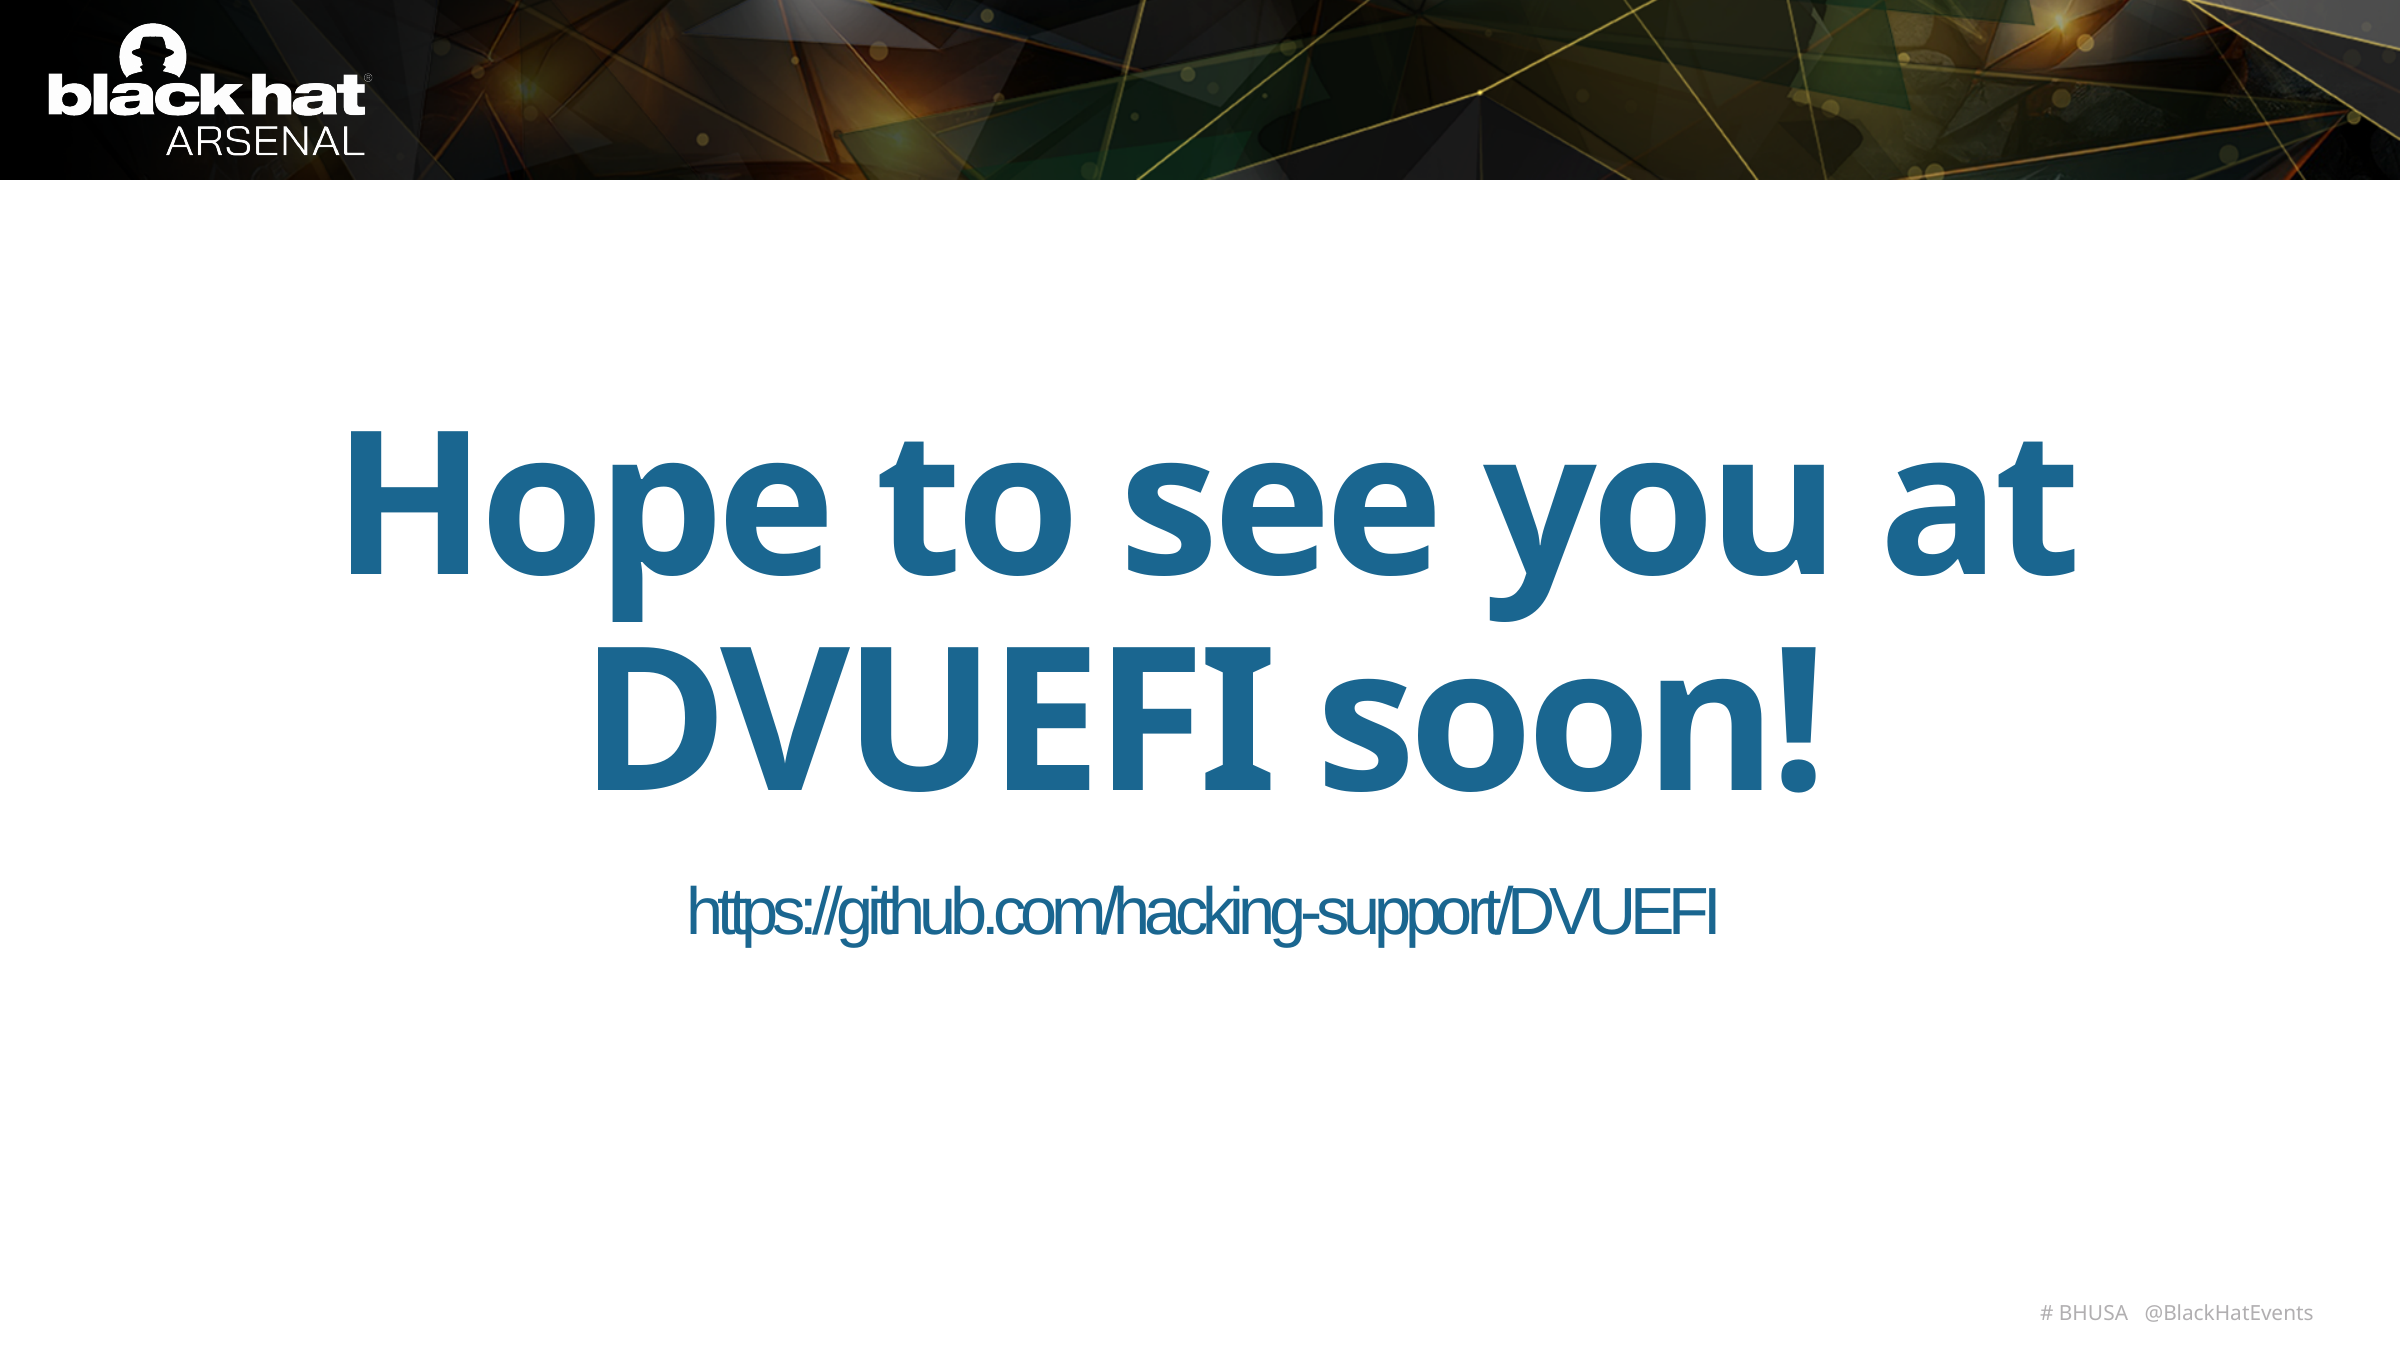

Hope to see you at DVUEFI soon!
https://github.com/hacking-support/DVUEFI